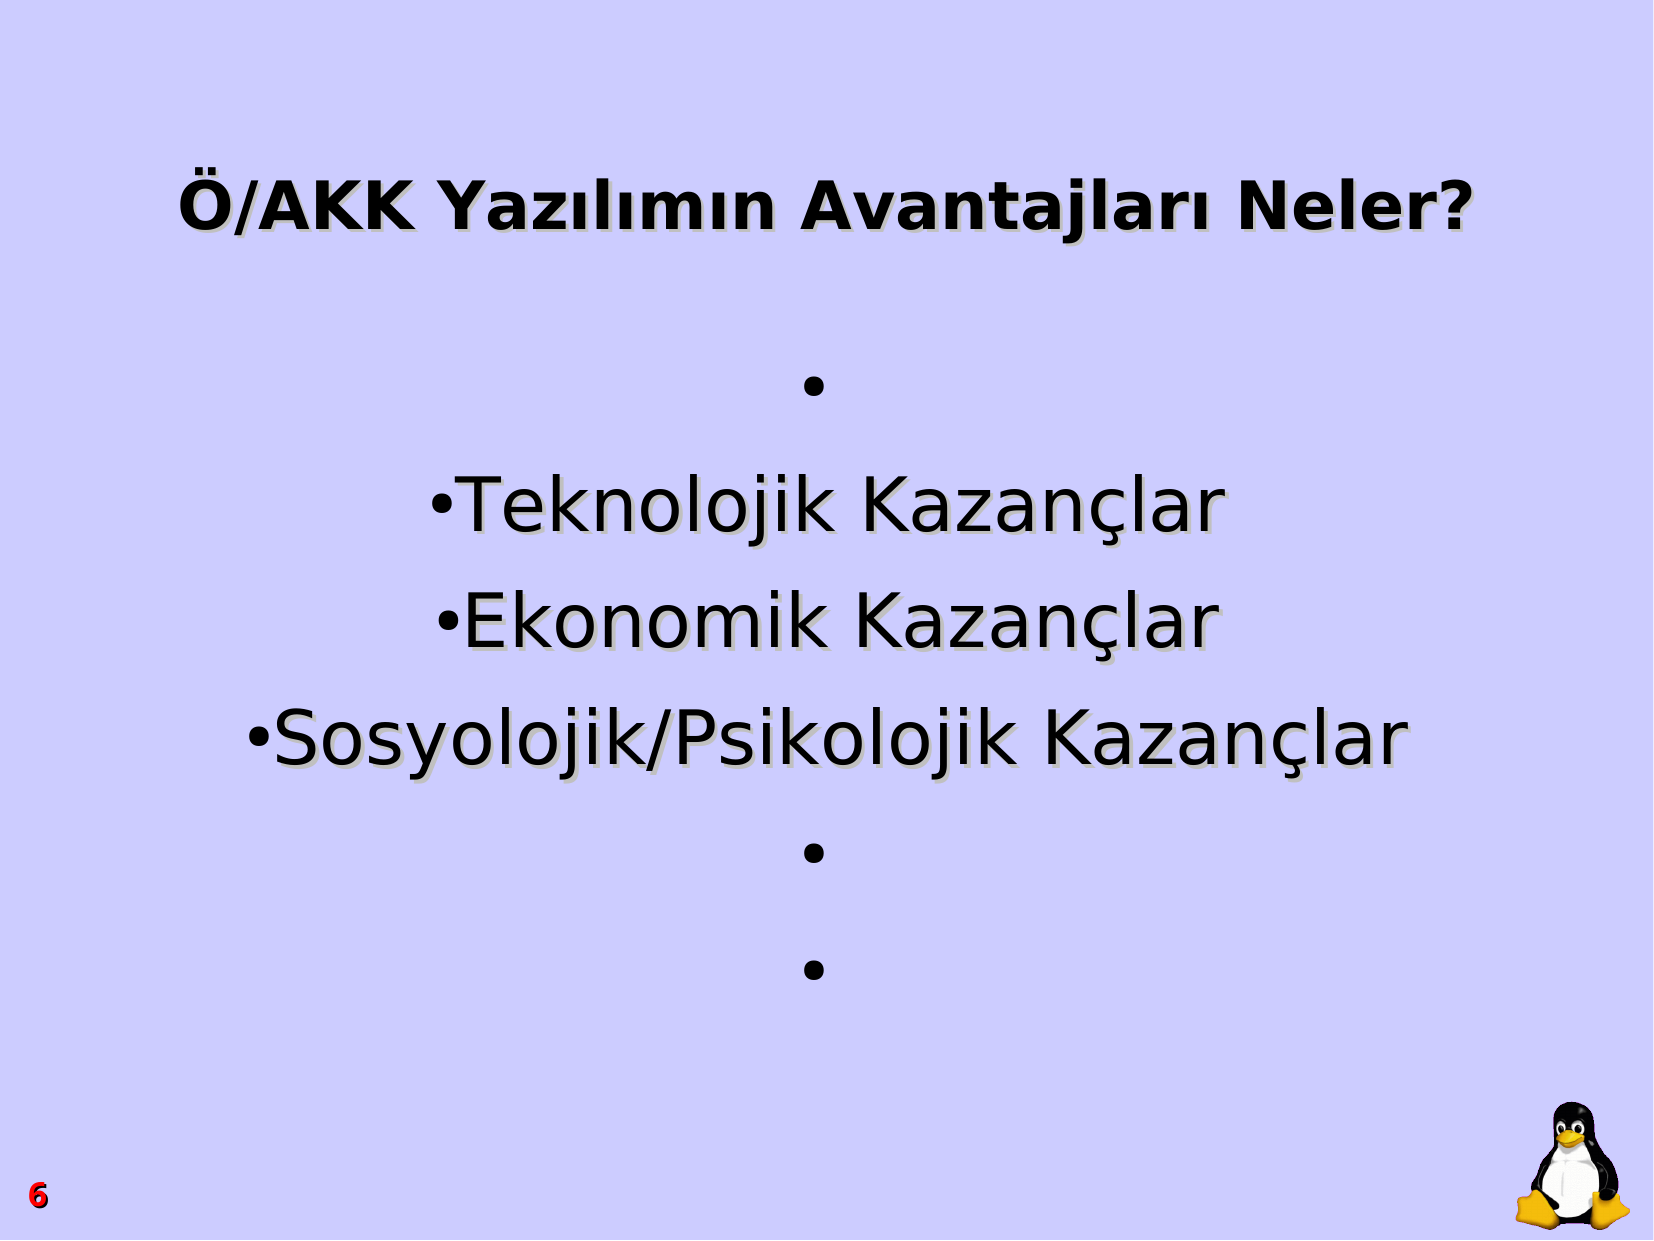

# Ö/AKK Yazılımın Avantajları Neler?
Teknolojik Kazançlar
Ekonomik Kazançlar
Sosyolojik/Psikolojik Kazançlar